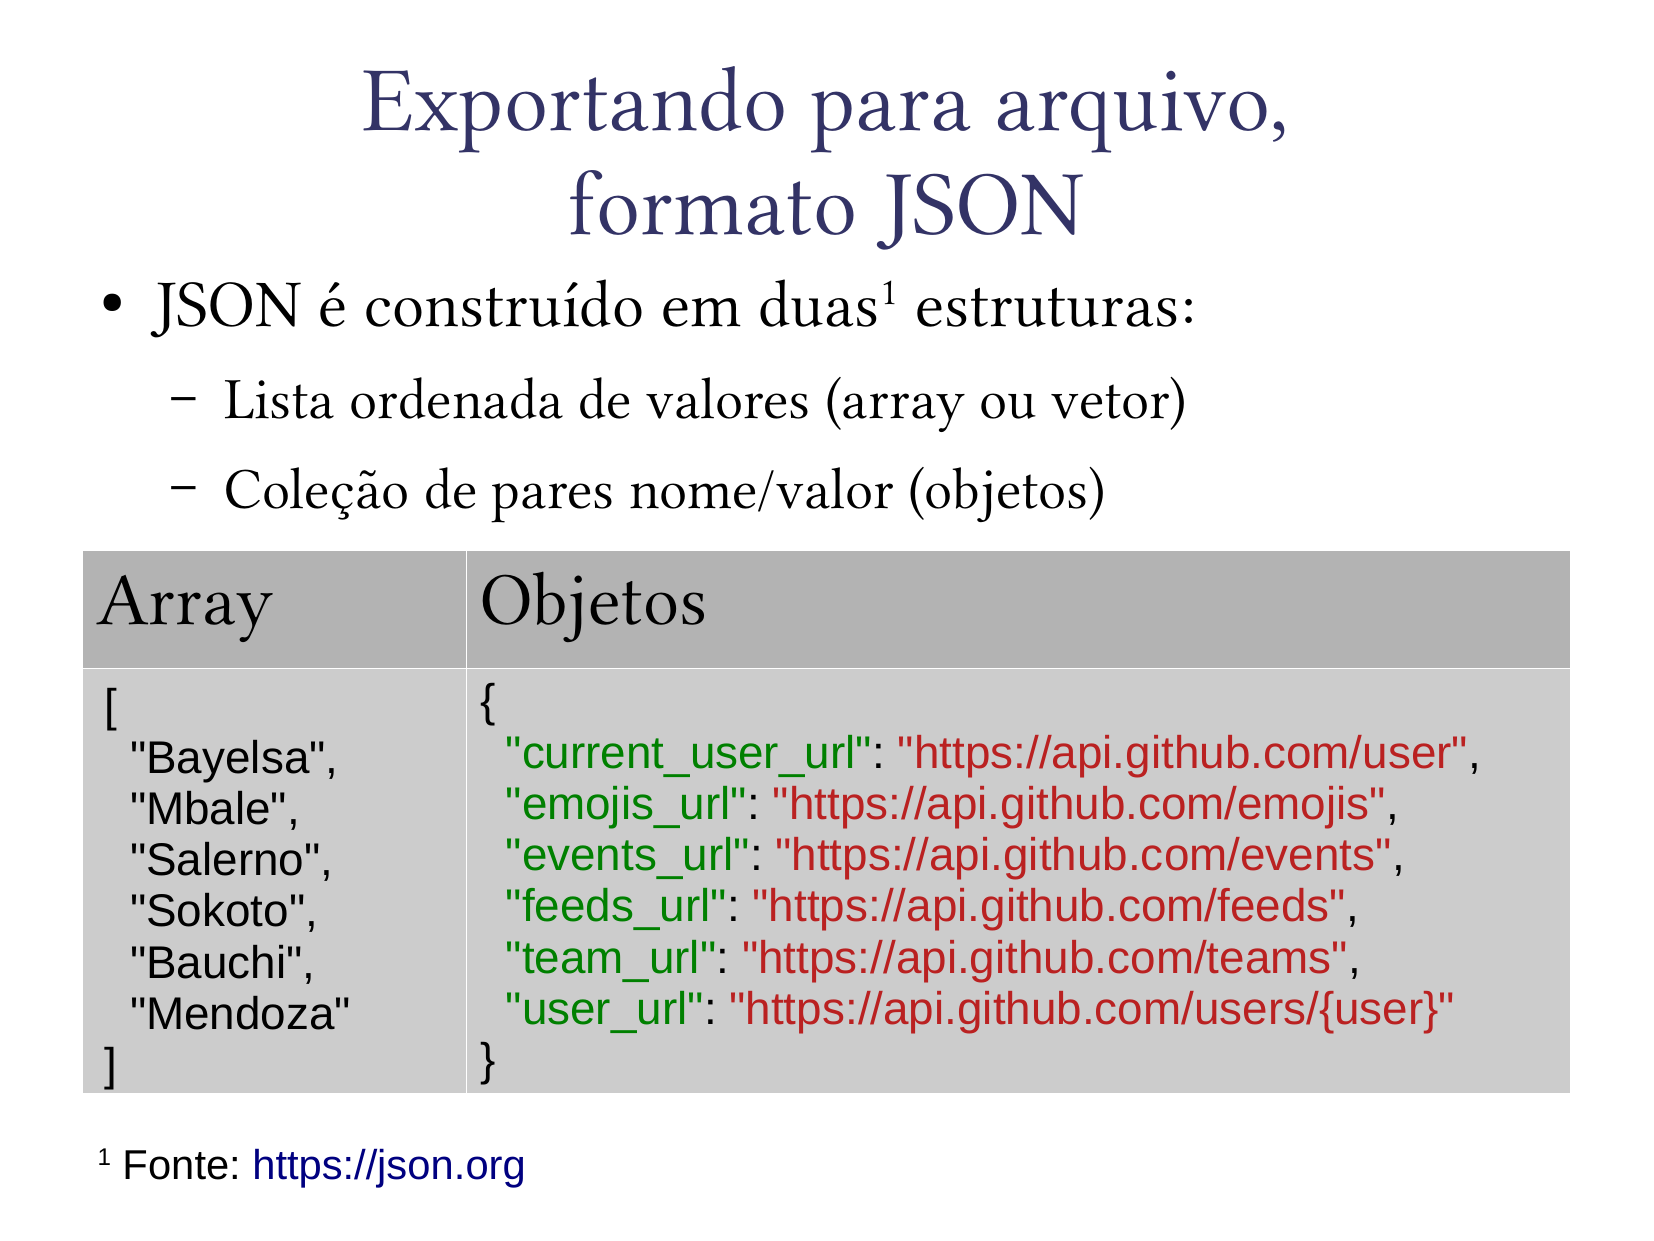

# Exportando para arquivo, formato JSON
JSON é construído em duas1 estruturas:
Lista ordenada de valores (array ou vetor)
Coleção de pares nome/valor (objetos)
| Array | Objetos |
| --- | --- |
| | { "current\_user\_url": "https://api.github.com/user", "emojis\_url": "https://api.github.com/emojis", "events\_url": "https://api.github.com/events", "feeds\_url": "https://api.github.com/feeds", "team\_url": "https://api.github.com/teams", "user\_url": "https://api.github.com/users/{user}" } |
[
 "Bayelsa",
 "Mbale",
 "Salerno",
 "Sokoto",
 "Bauchi",
 "Mendoza"
]
1 Fonte: https://json.org